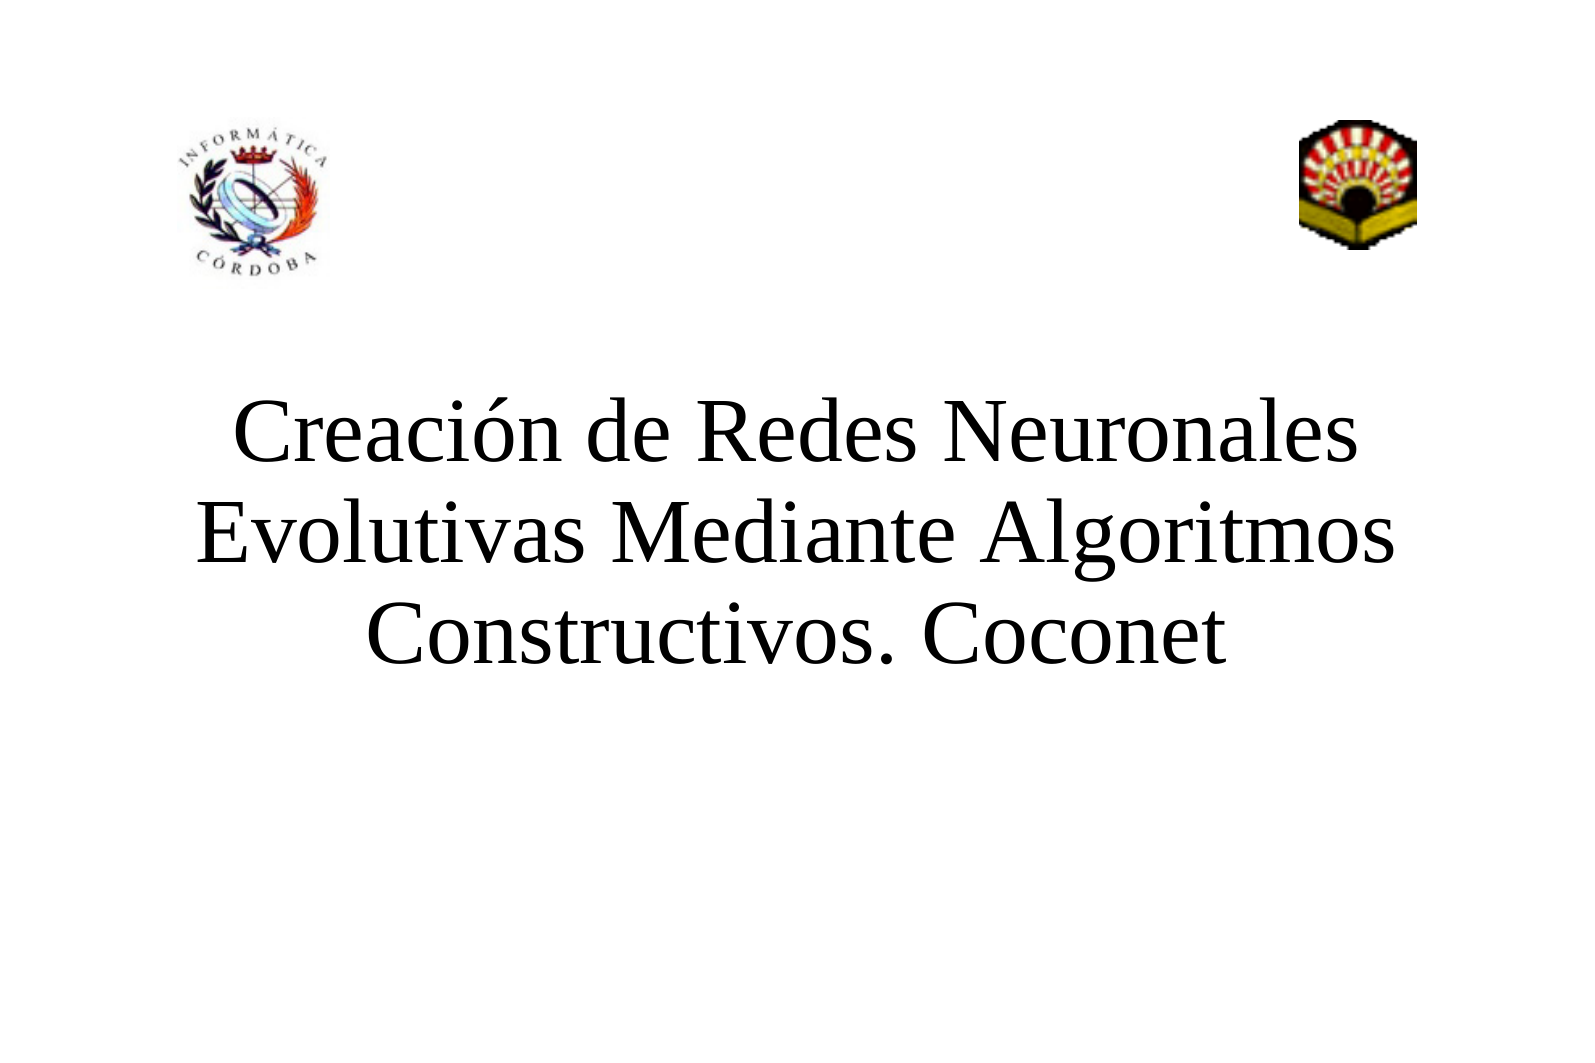

# Creación de Redes Neuronales Evolutivas Mediante Algoritmos Constructivos. Coconet